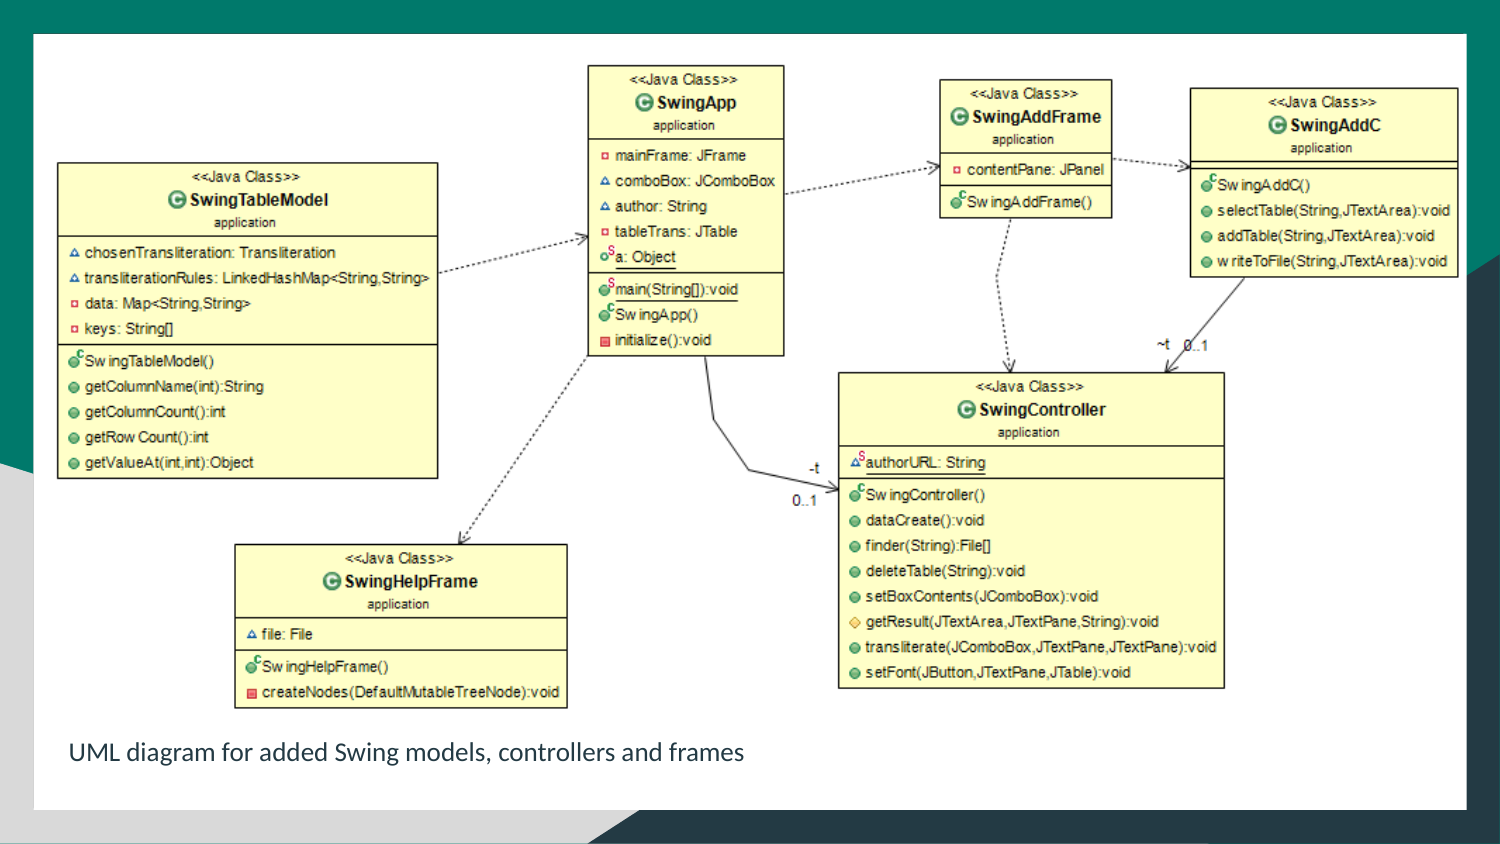

# Swing class UML
UML diagram for added Swing models, controllers and frames